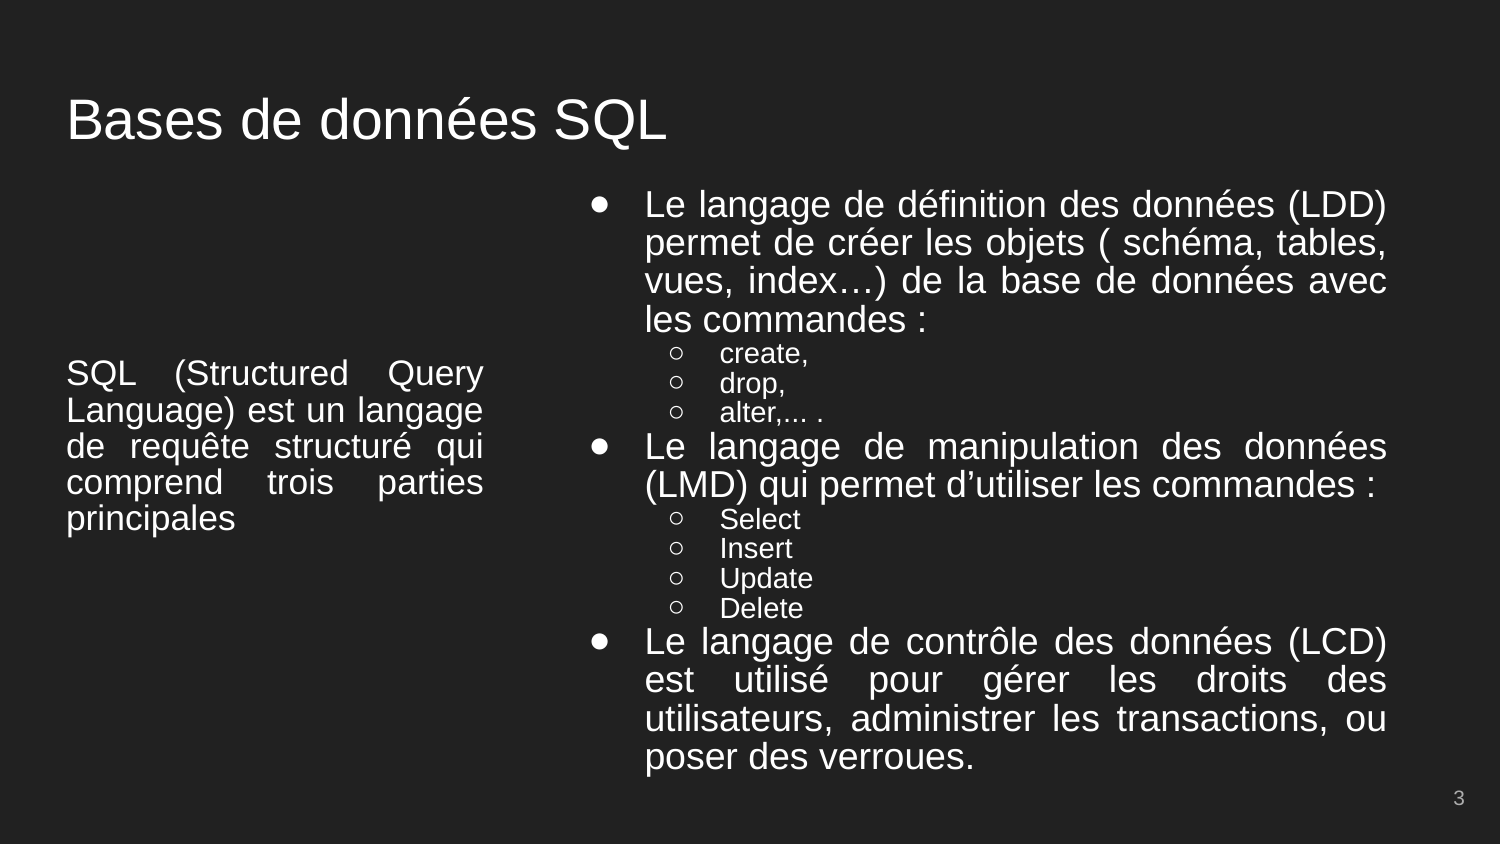

# Bases de données SQL
Le langage de définition des données (LDD) permet de créer les objets ( schéma, tables, vues, index…) de la base de données avec les commandes :
create,
drop,
alter,... .
Le langage de manipulation des données (LMD) qui permet d’utiliser les commandes :
Select
Insert
Update
Delete
Le langage de contrôle des données (LCD) est utilisé pour gérer les droits des utilisateurs, administrer les transactions, ou poser des verroues.
SQL (Structured Query Language) est un langage de requête structuré qui comprend trois parties principales